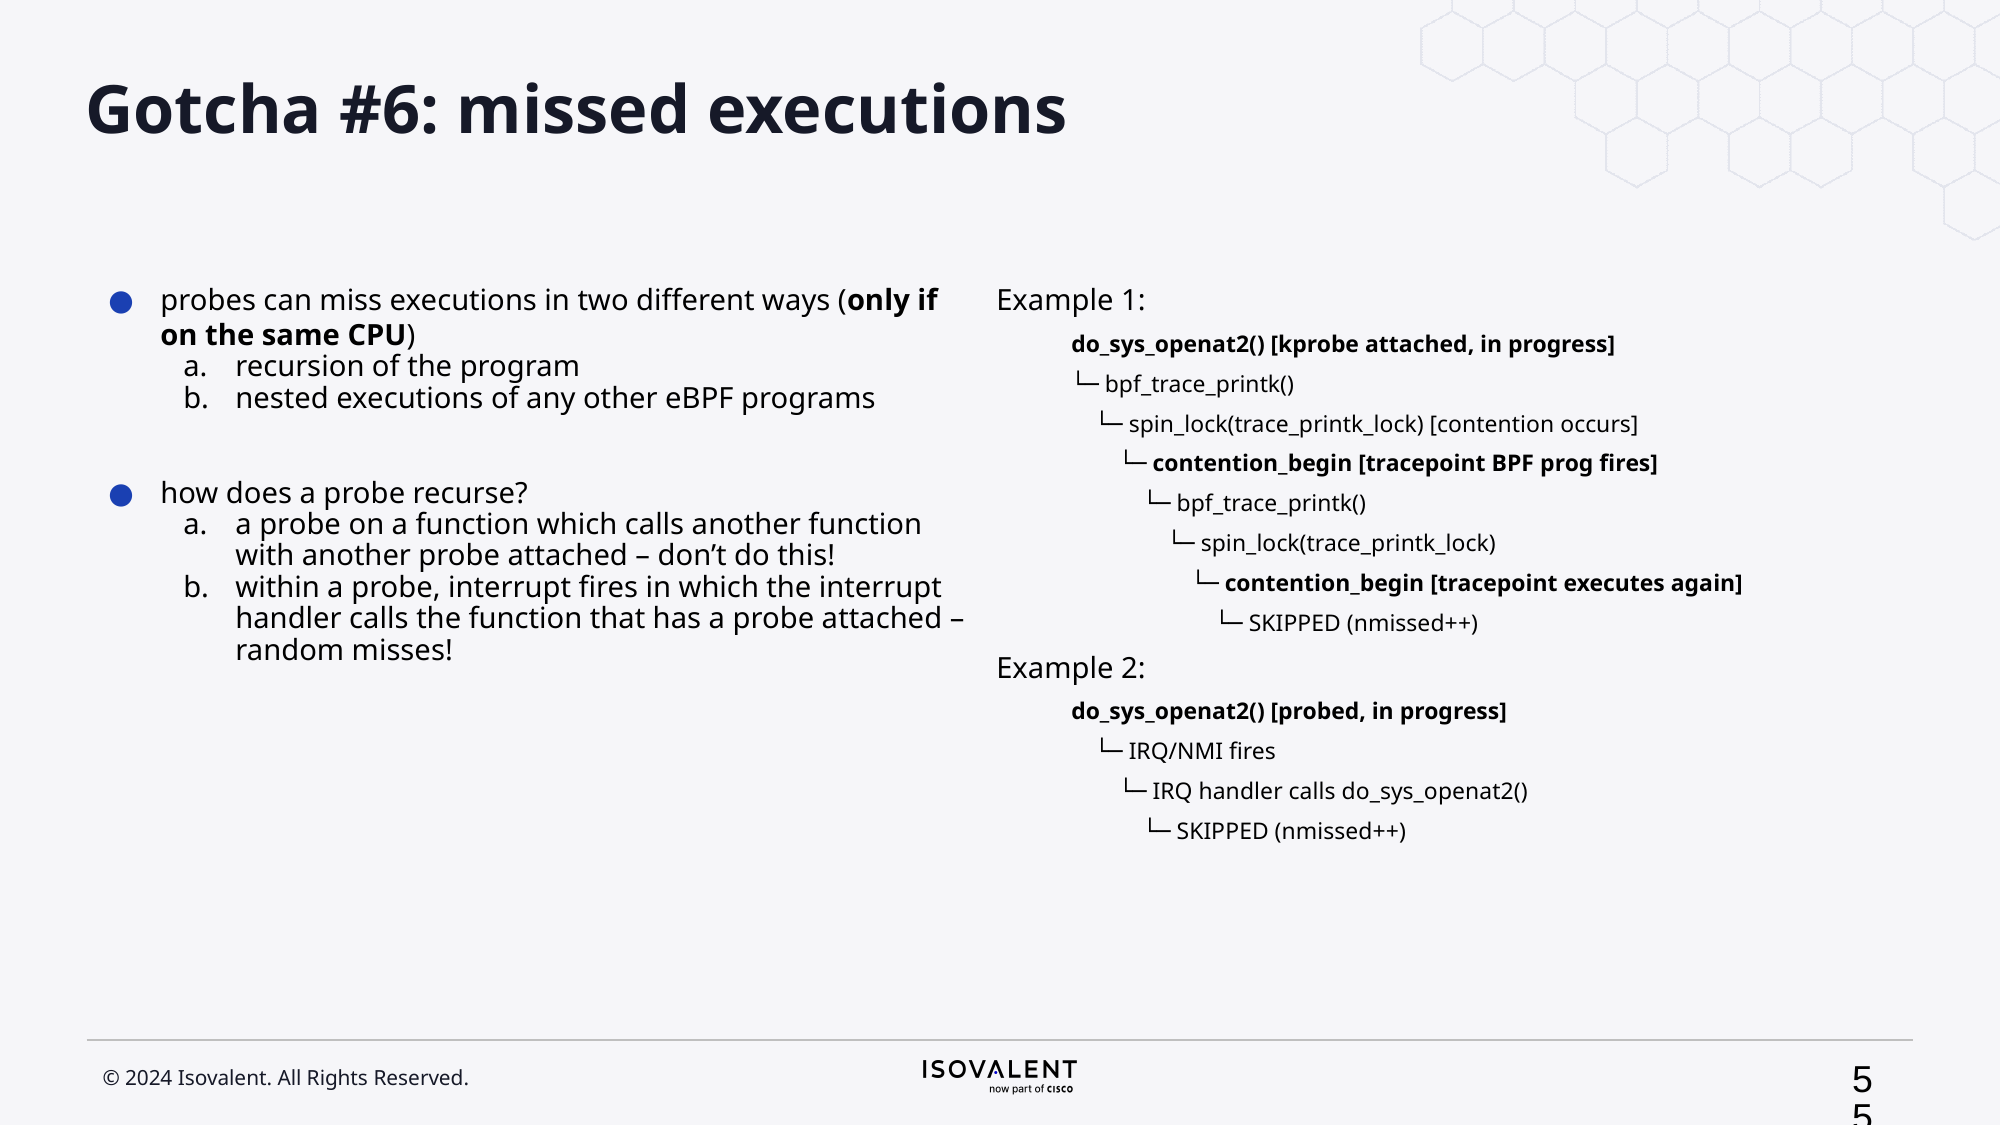

# Gotcha #6: missed executions
probes can miss executions in two different ways (only if on the same CPU)
recursion of the program
nested executions of any other eBPF programs
how does a probe recurse?
a probe on a function which calls another function with another probe attached – don’t do this!
within a probe, interrupt fires in which the interrupt handler calls the function that has a probe attached – random misses!
Example 1:
do_sys_openat2() [kprobe attached, in progress]
└─ bpf_trace_printk()
 └─ spin_lock(trace_printk_lock) [contention occurs]
 └─ contention_begin [tracepoint BPF prog fires]
 └─ bpf_trace_printk()
 └─ spin_lock(trace_printk_lock)
 └─ contention_begin [tracepoint executes again]
 └─ SKIPPED (nmissed++)
Example 2:
do_sys_openat2() [probed, in progress]
 └─ IRQ/NMI fires
 └─ IRQ handler calls do_sys_openat2()
 └─ SKIPPED (nmissed++)